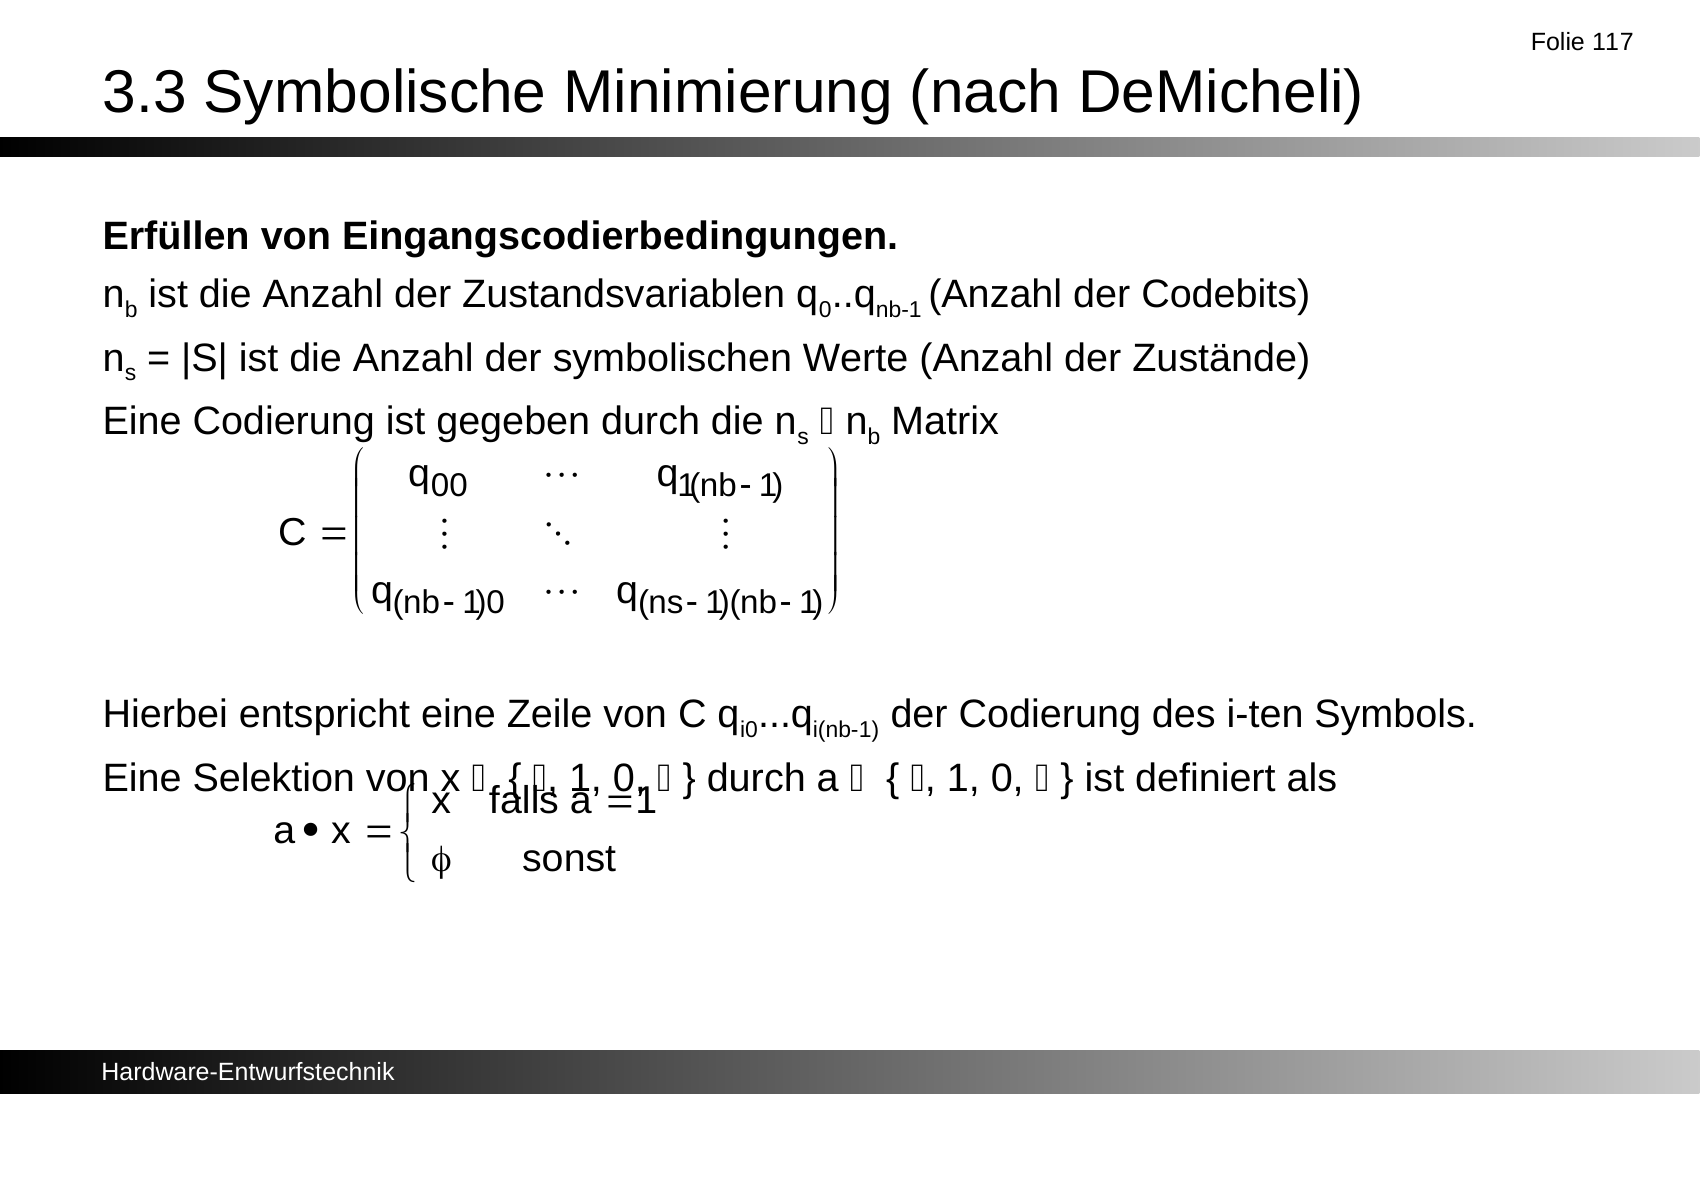

# 3.3 Symbolische Minimierung (nach DeMicheli)
Erfüllen von Eingangscodierbedingungen.
nb ist die Anzahl der Zustandsvariablen q0..qnb-1 (Anzahl der Codebits)
ns = |S| ist die Anzahl der symbolischen Werte (Anzahl der Zustände)
Eine Codierung ist gegeben durch die ns  nb Matrix
Hierbei entspricht eine Zeile von C qi0...qi(nb-1) der Codierung des i-ten Symbols.
Eine Selektion von x  { , 1, 0,  } durch a  { , 1, 0,  } ist definiert als